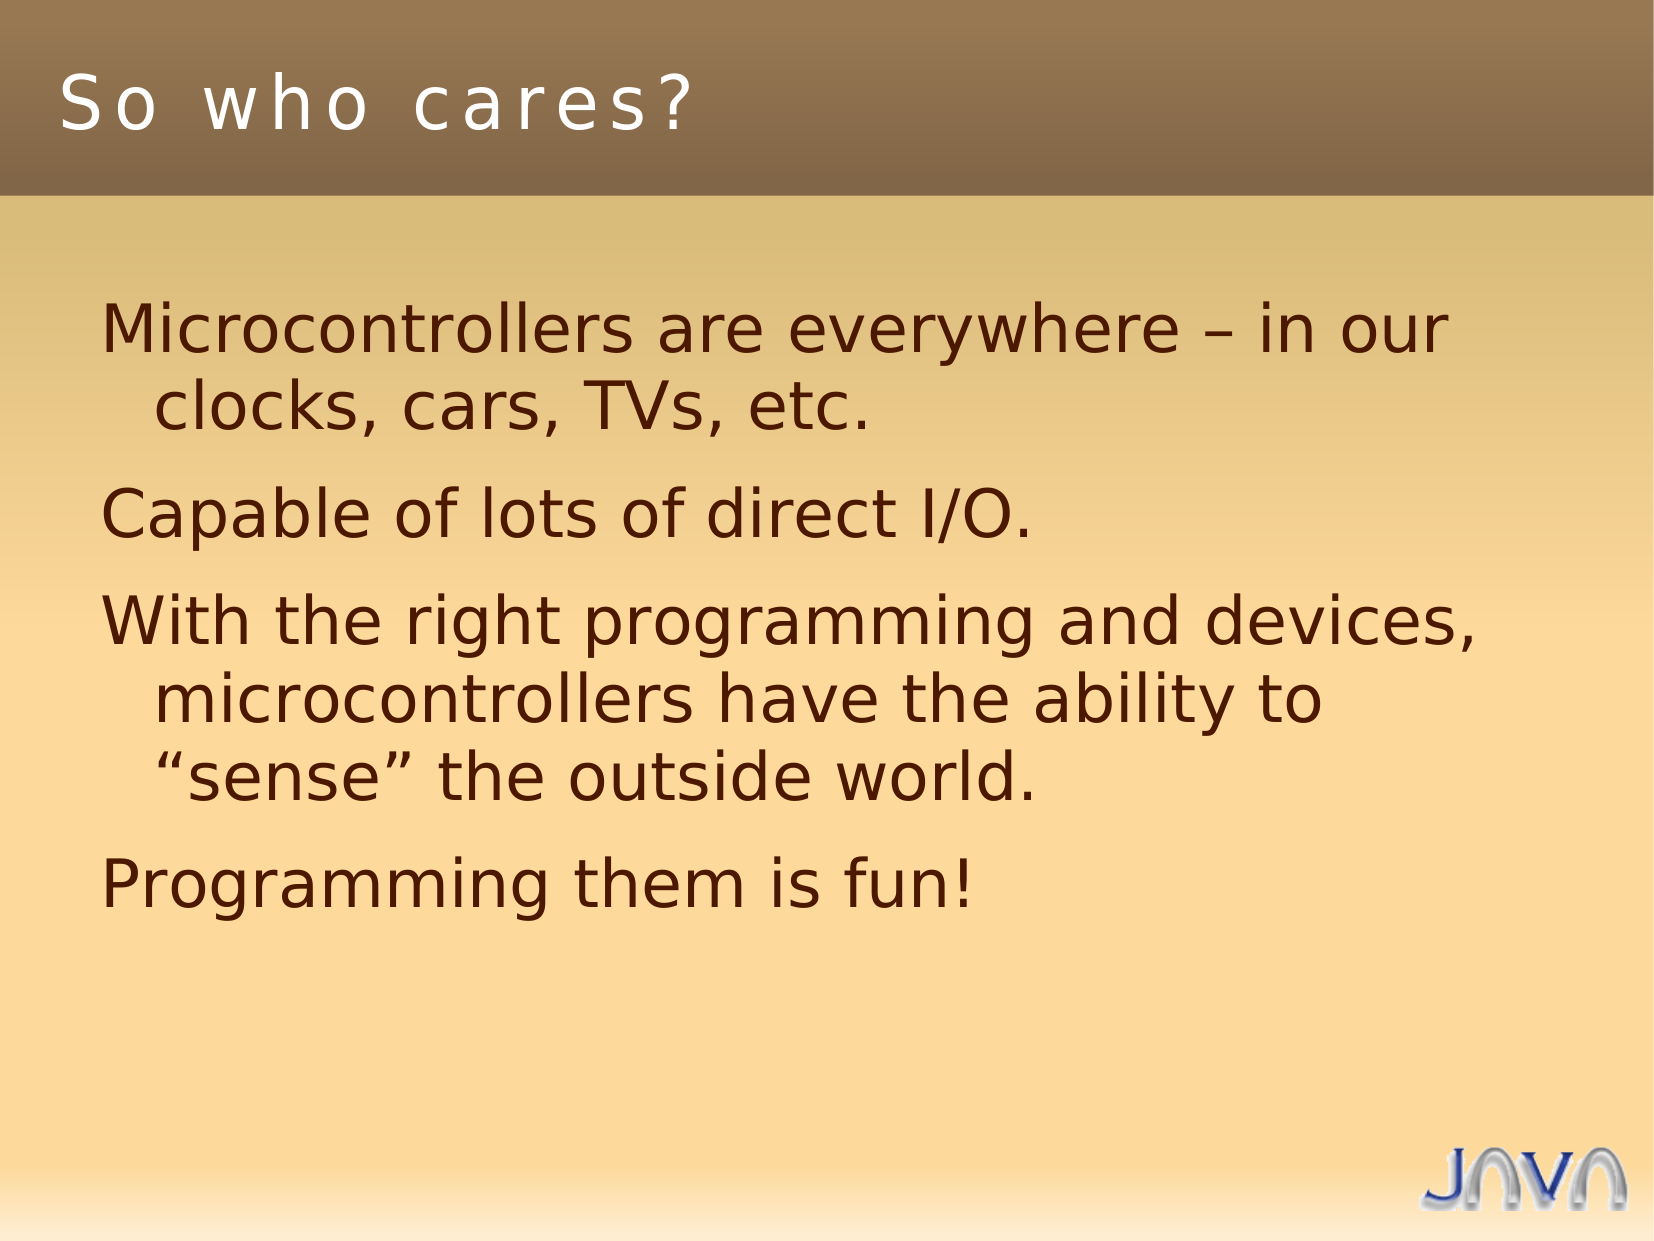

# So who cares?
Microcontrollers are everywhere – in our clocks, cars, TVs, etc.
Capable of lots of direct I/O.
With the right programming and devices, microcontrollers have the ability to “sense” the outside world.
Programming them is fun!